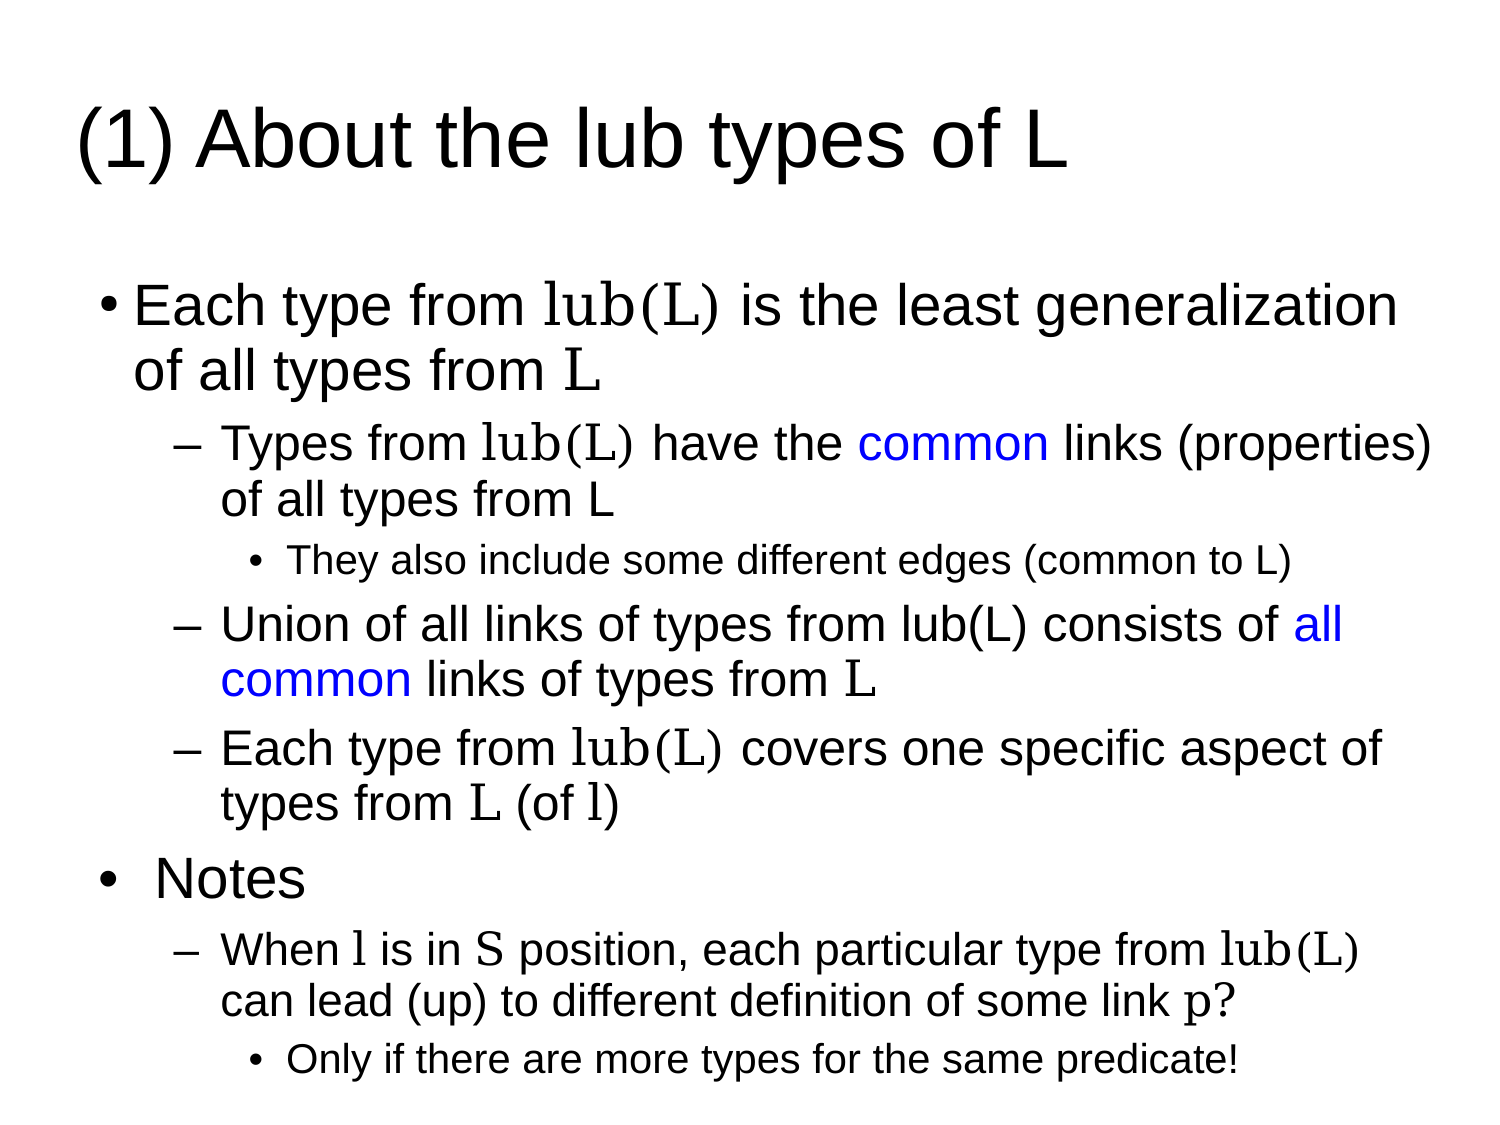

# (1) About the lub types of L
Each type from lub(L) is the least generalization of all types from L
Types from lub(L) have the common links (properties) of all types from L
They also include some different edges (common to L)
Union of all links of types from lub(L) consists of all common links of types from L
Each type from lub(L) covers one specific aspect of types from L (of l)
Notes
When l is in S position, each particular type from lub(L) can lead (up) to different definition of some link p?
Only if there are more types for the same predicate!